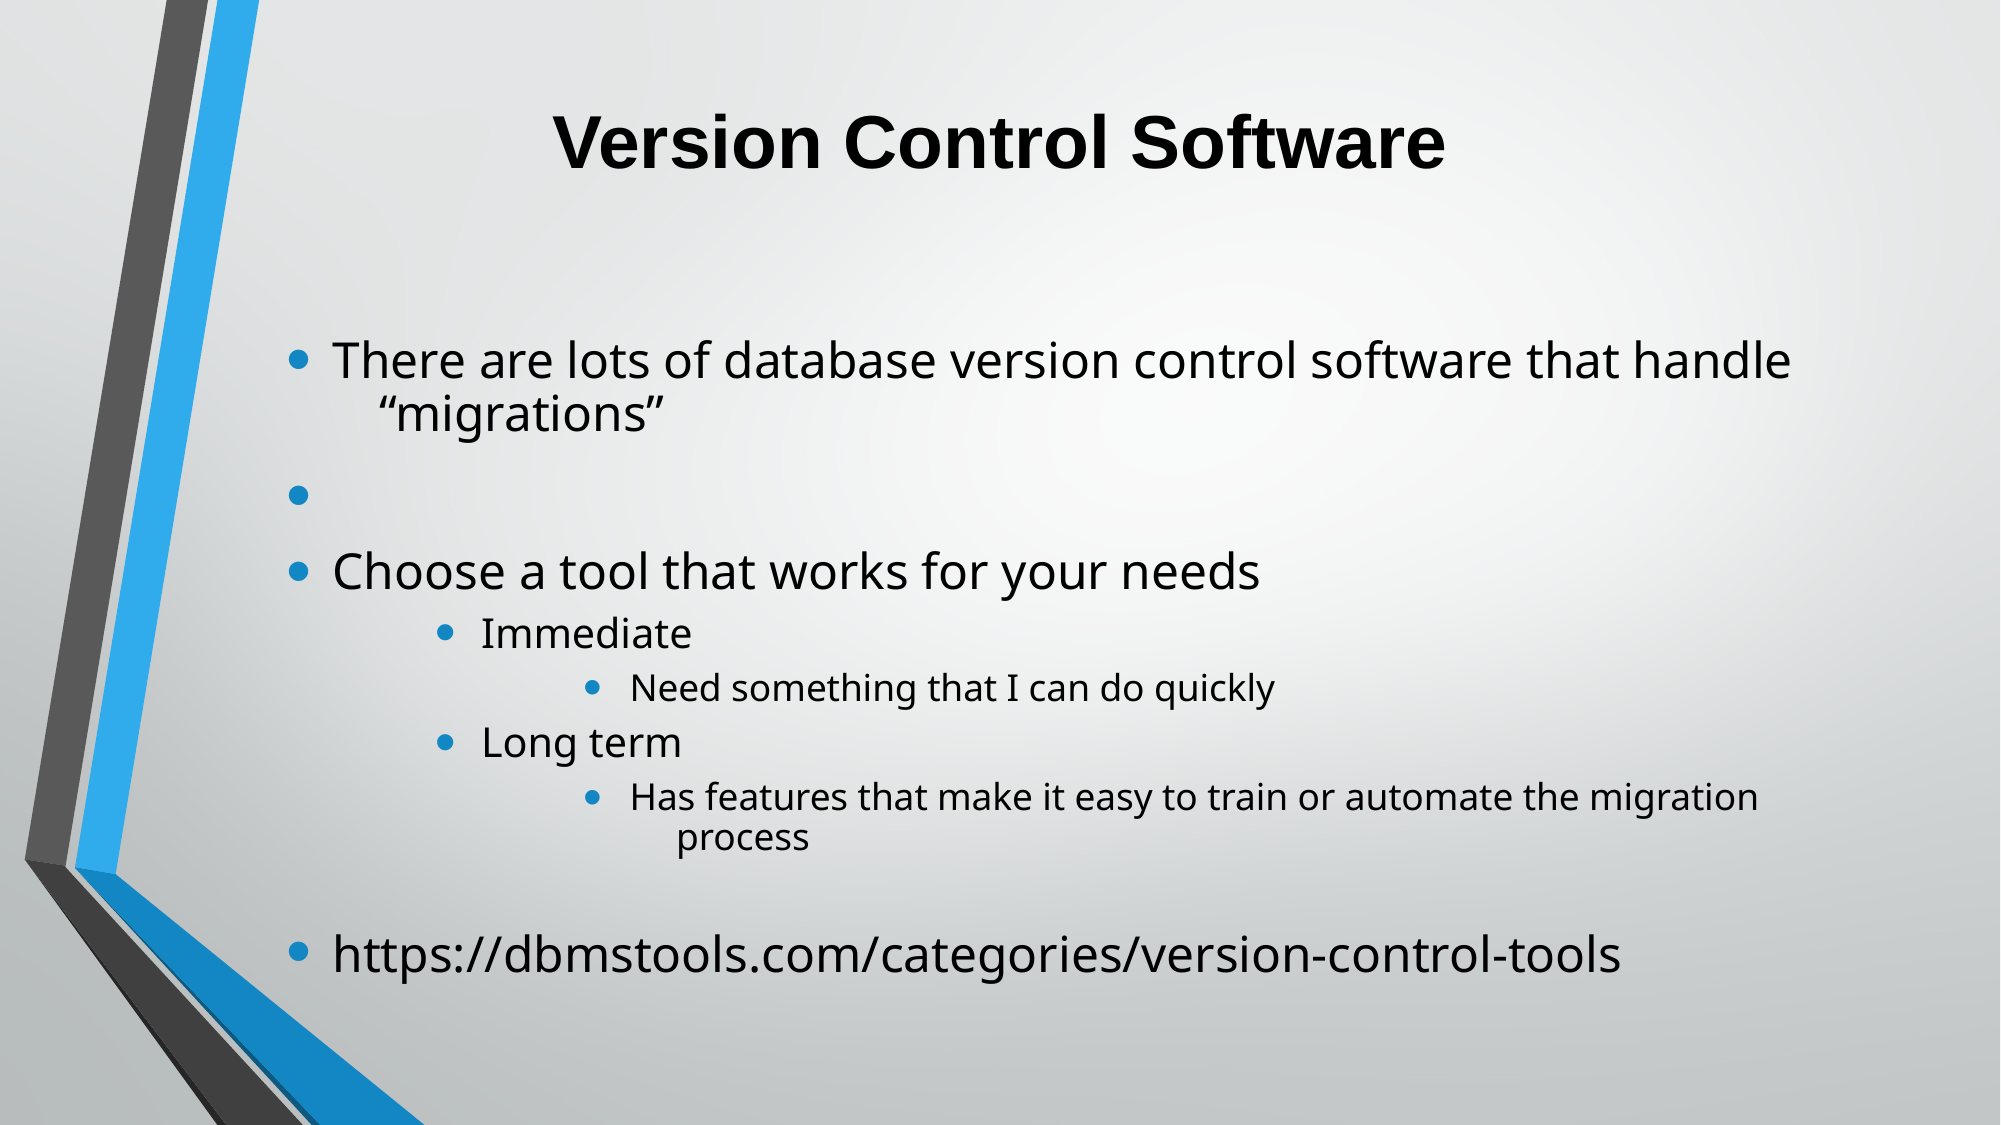

# Version Control Software
There are lots of database version control software that handle “migrations”
Choose a tool that works for your needs
Immediate
Need something that I can do quickly
Long term
Has features that make it easy to train or automate the migration process
https://dbmstools.com/categories/version-control-tools